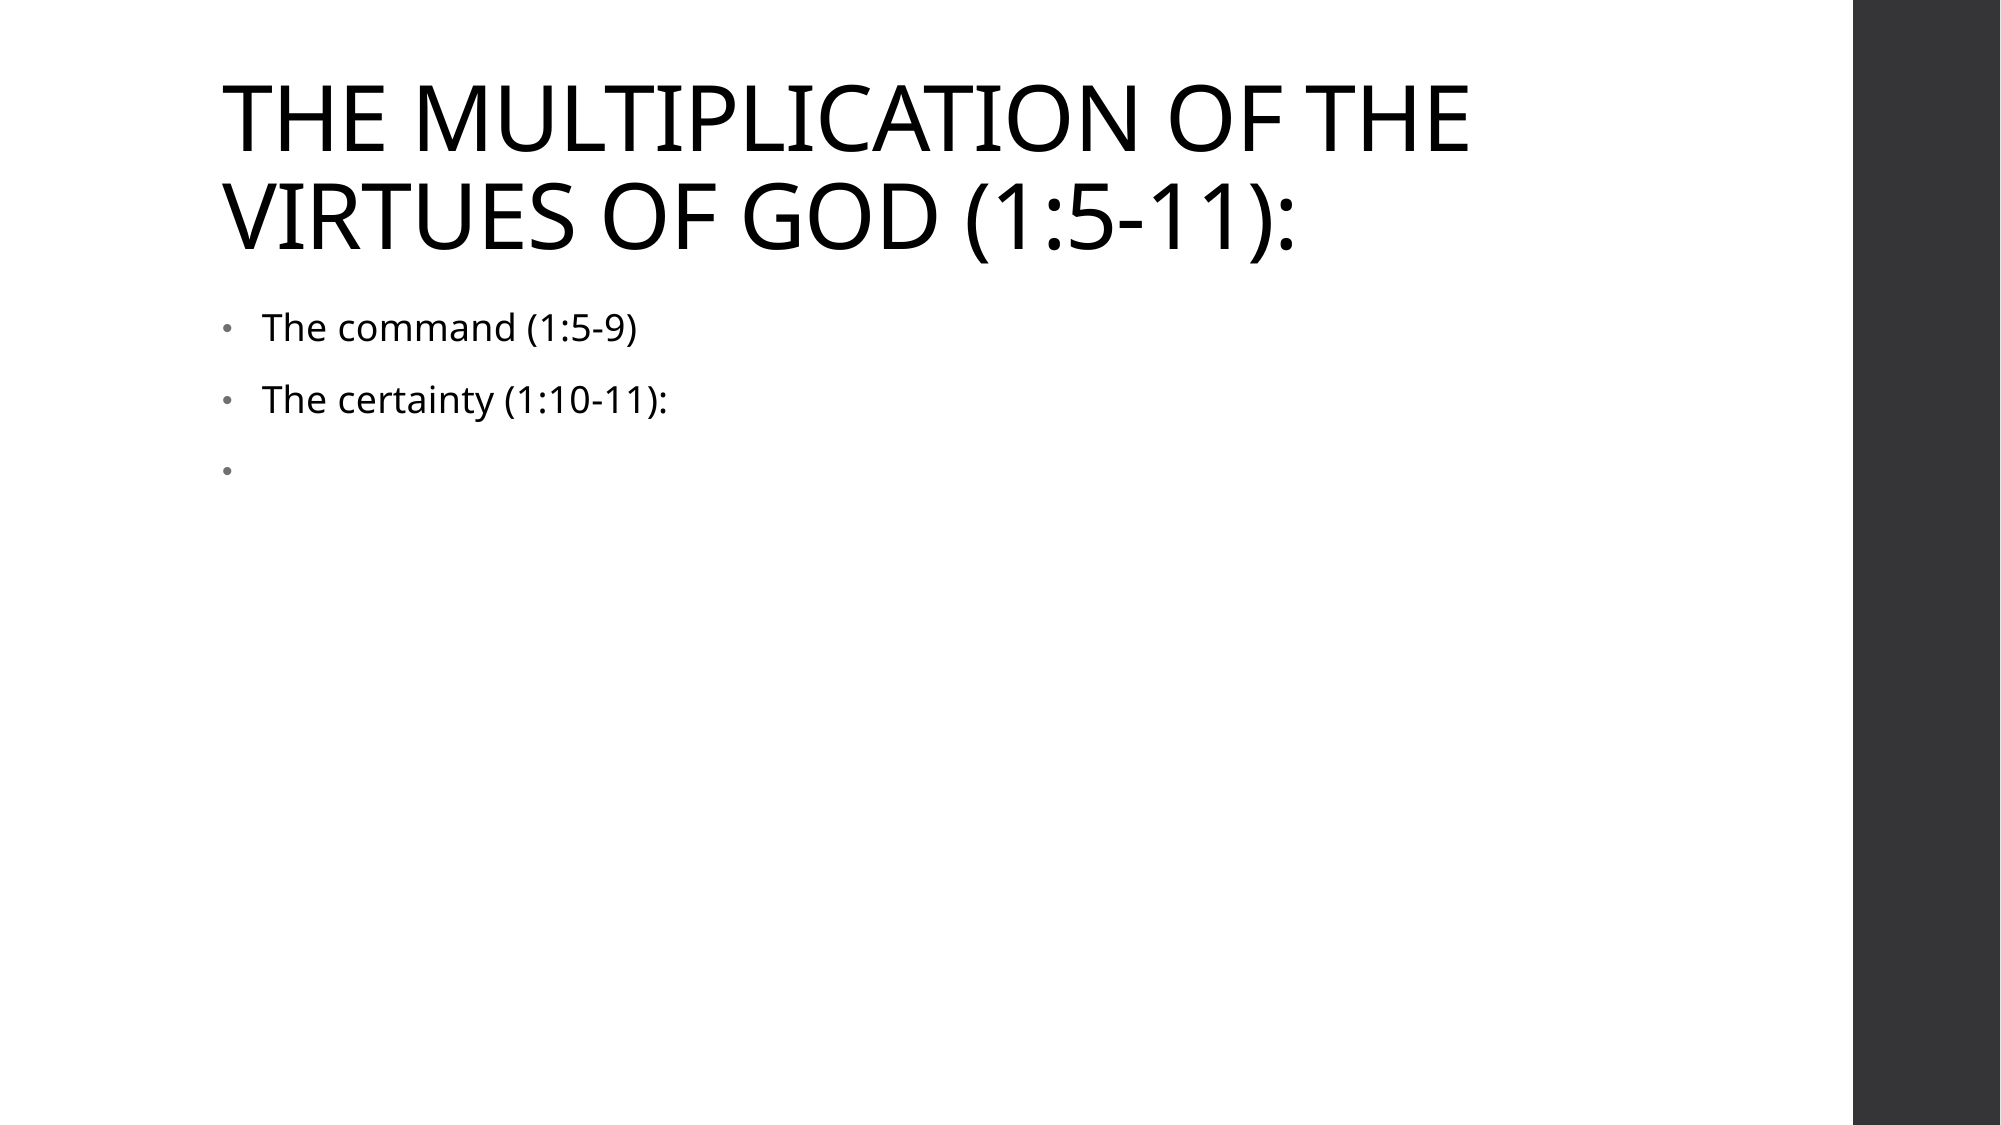

# THE MULTIPLICATION OF THE VIRTUES OF GOD (1:5-11):
 The command (1:5-9)
 The certainty (1:10-11):